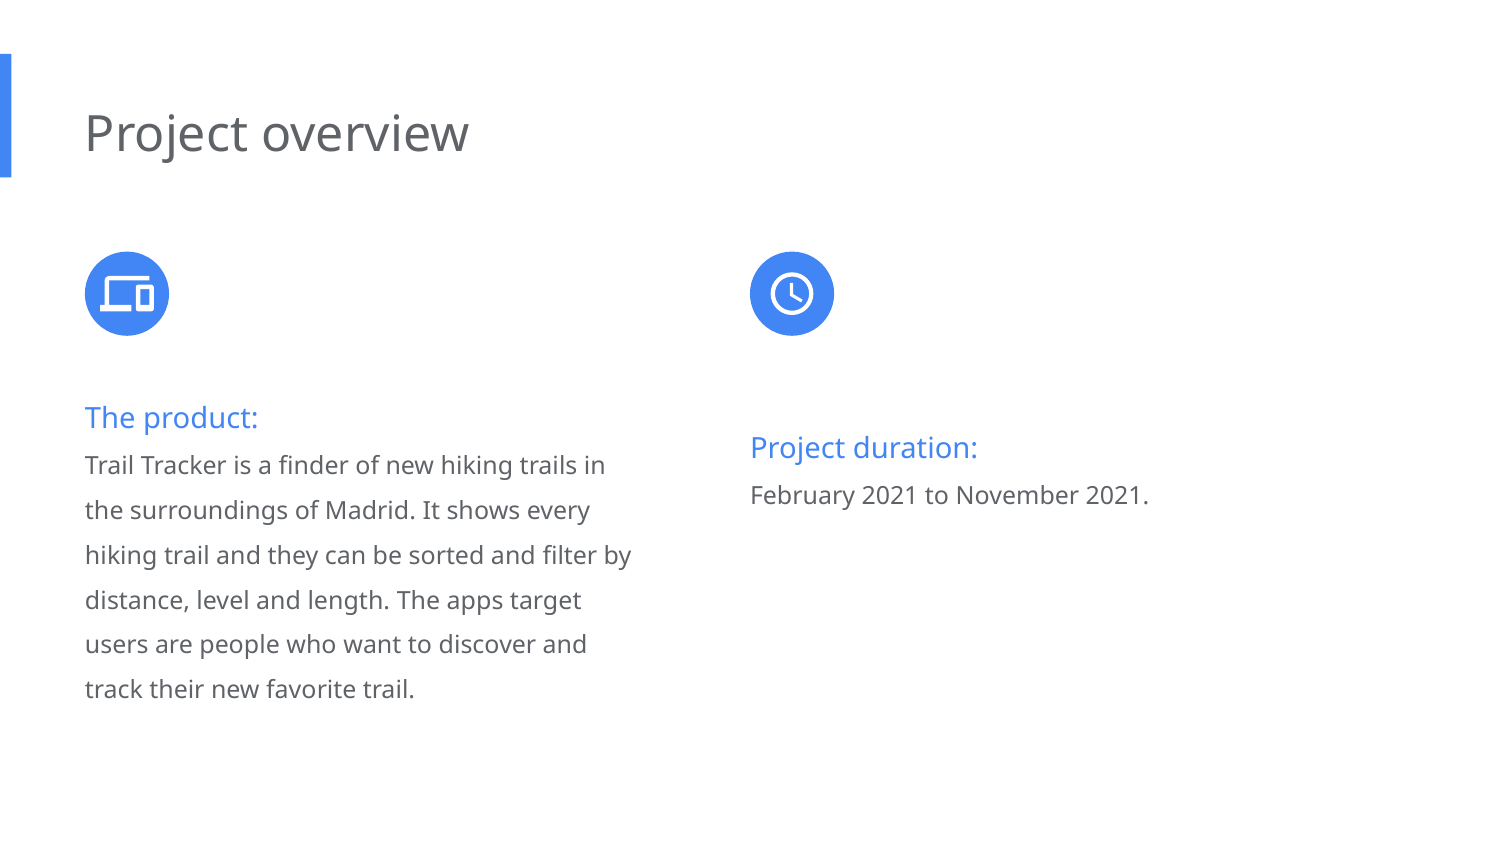

Project overview
The product:
Trail Tracker is a finder of new hiking trails in the surroundings of Madrid. It shows every hiking trail and they can be sorted and filter by distance, level and length. The apps target users are people who want to discover and track their new favorite trail.
Project duration:
February 2021 to November 2021.